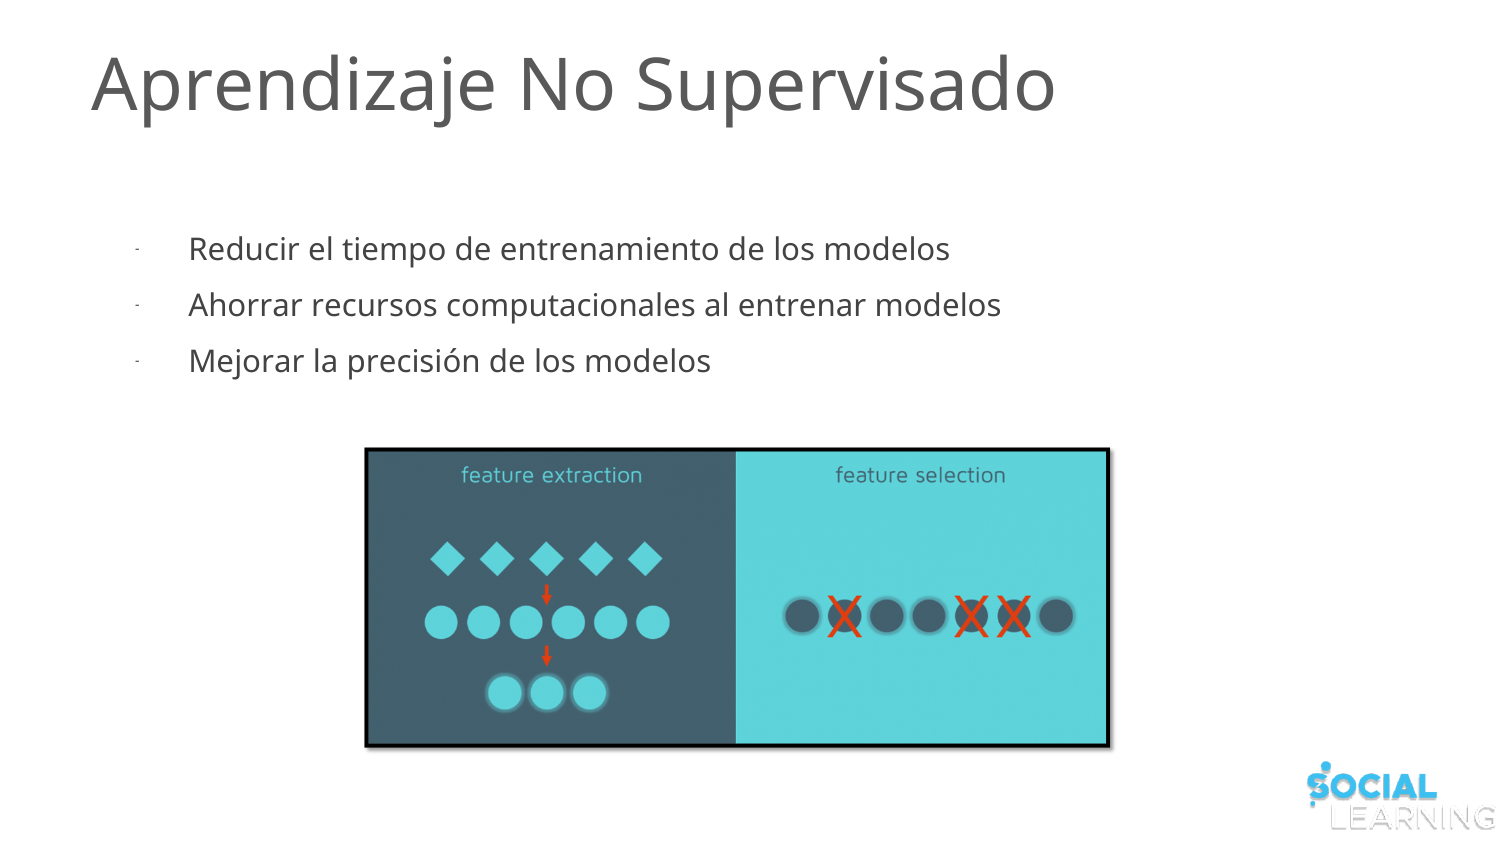

# Aprendizaje No Supervisado
Reducir el tiempo de entrenamiento de los modelos
Ahorrar recursos computacionales al entrenar modelos
Mejorar la precisión de los modelos